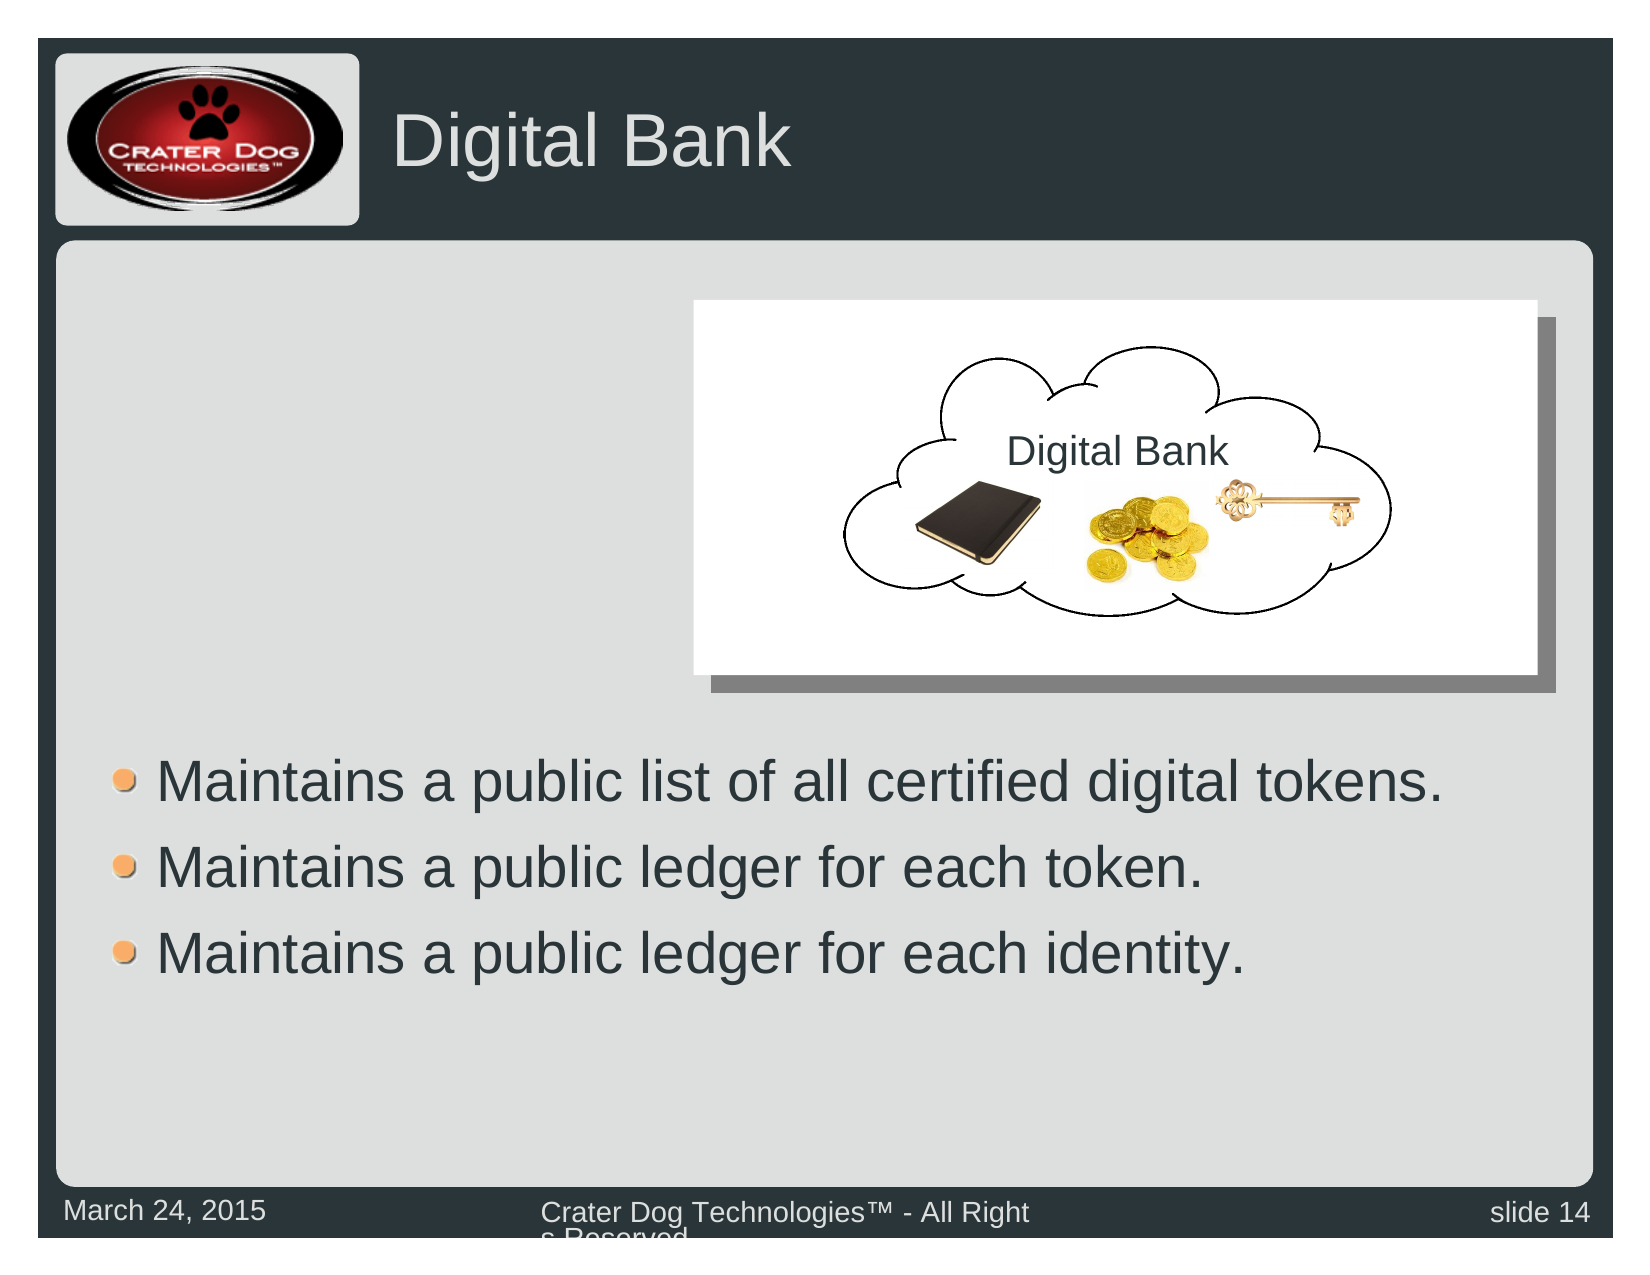

# Digital Bank
Digital Bank
Maintains a public list of all certified digital tokens.
Maintains a public ledger for each token.
Maintains a public ledger for each identity.
Crater Dog Technologies™ - All Rights Reserved
14